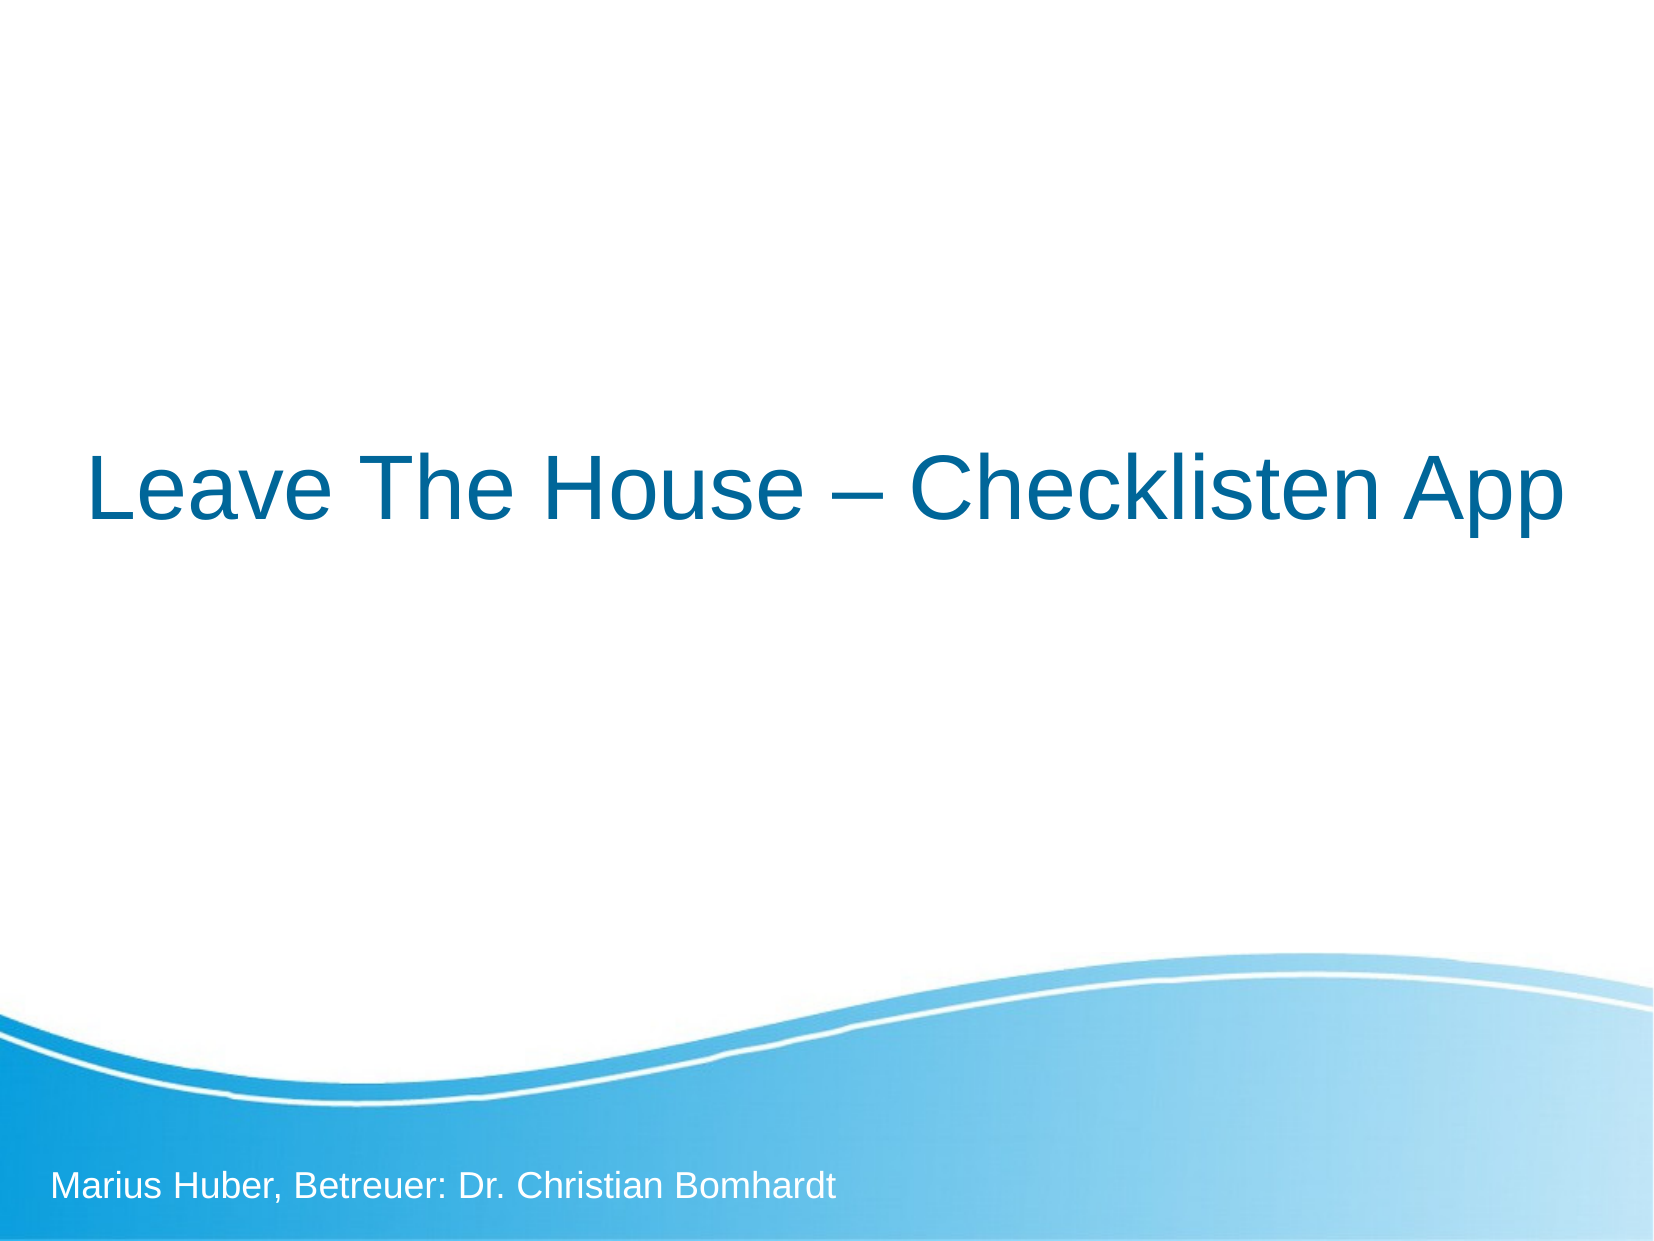

# Leave The House – Checklisten App
Marius Huber, Betreuer: Dr. Christian Bomhardt